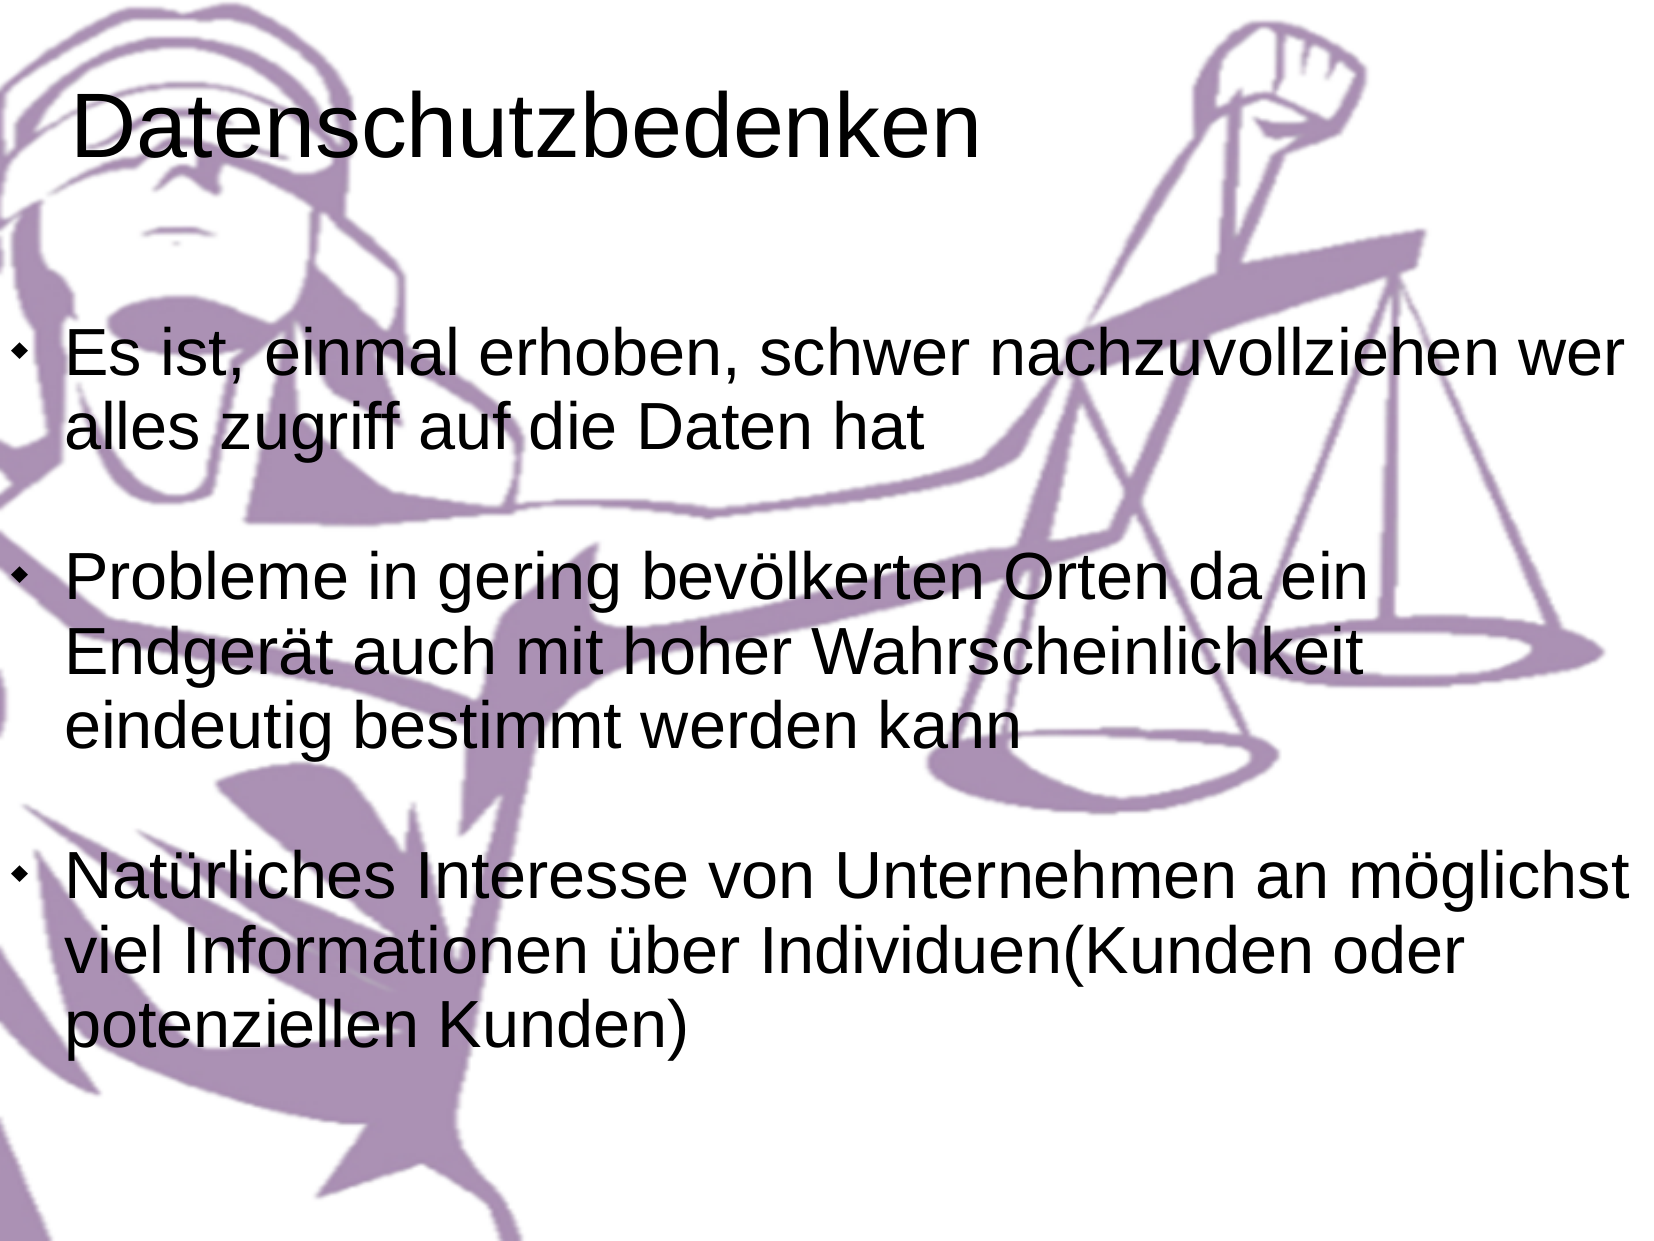

Datenschutzbedenken
Es ist, einmal erhoben, schwer nachzuvollziehen wer alles zugriff auf die Daten hat
Probleme in gering bevölkerten Orten da ein Endgerät auch mit hoher Wahrscheinlichkeit eindeutig bestimmt werden kann
Natürliches Interesse von Unternehmen an möglichst viel Informationen über Individuen(Kunden oder potenziellen Kunden)